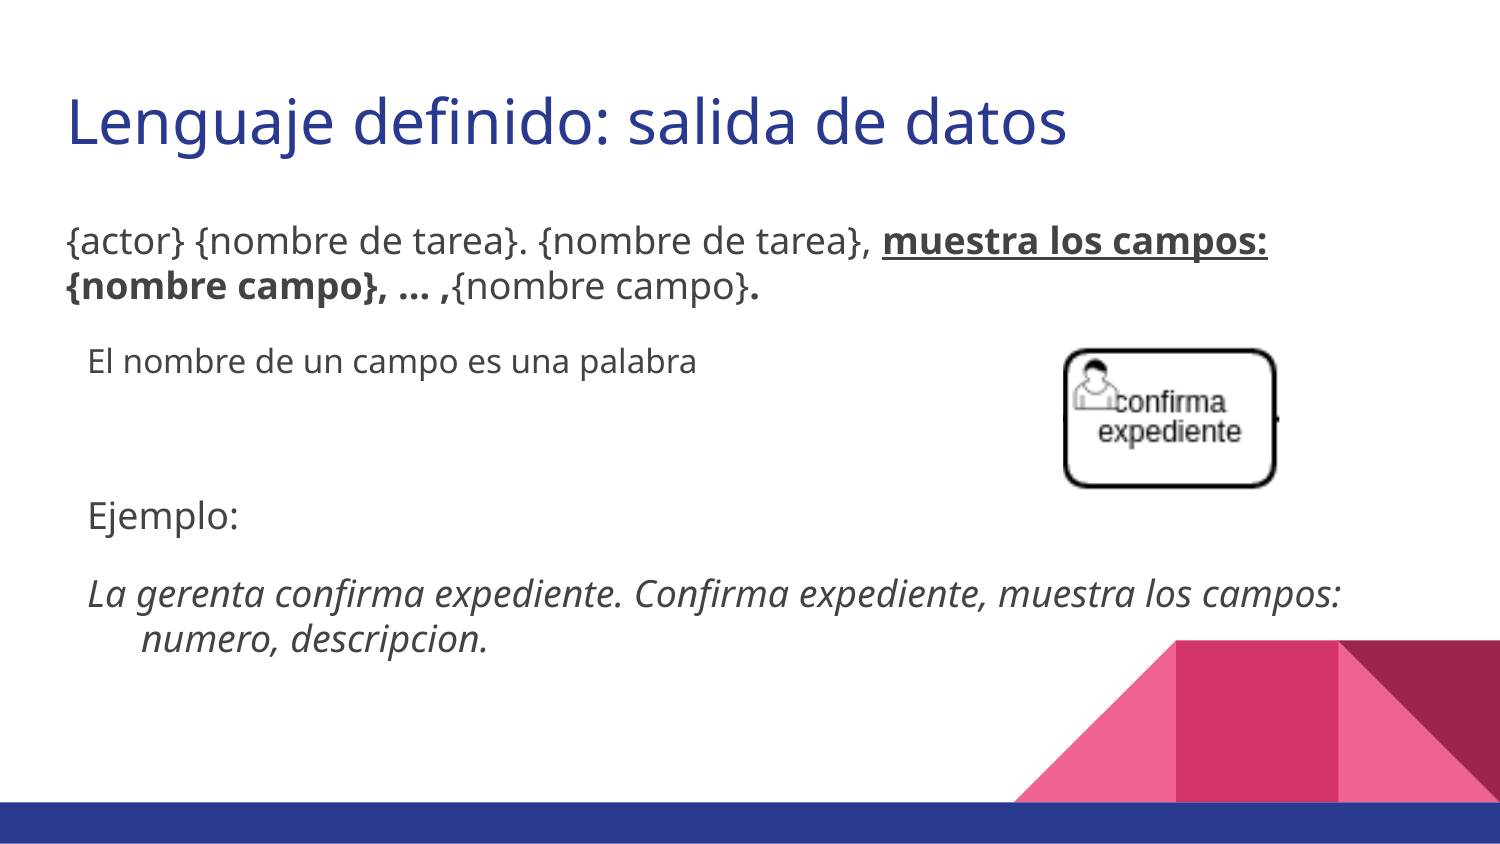

# Lenguaje definido: salida de datos
{actor} {nombre de tarea}. {nombre de tarea}, muestra los campos: {nombre campo}, ... ,{nombre campo}.
El nombre de un campo es una palabra
Ejemplo:
La gerenta confirma expediente. Confirma expediente, muestra los campos: numero, descripcion.